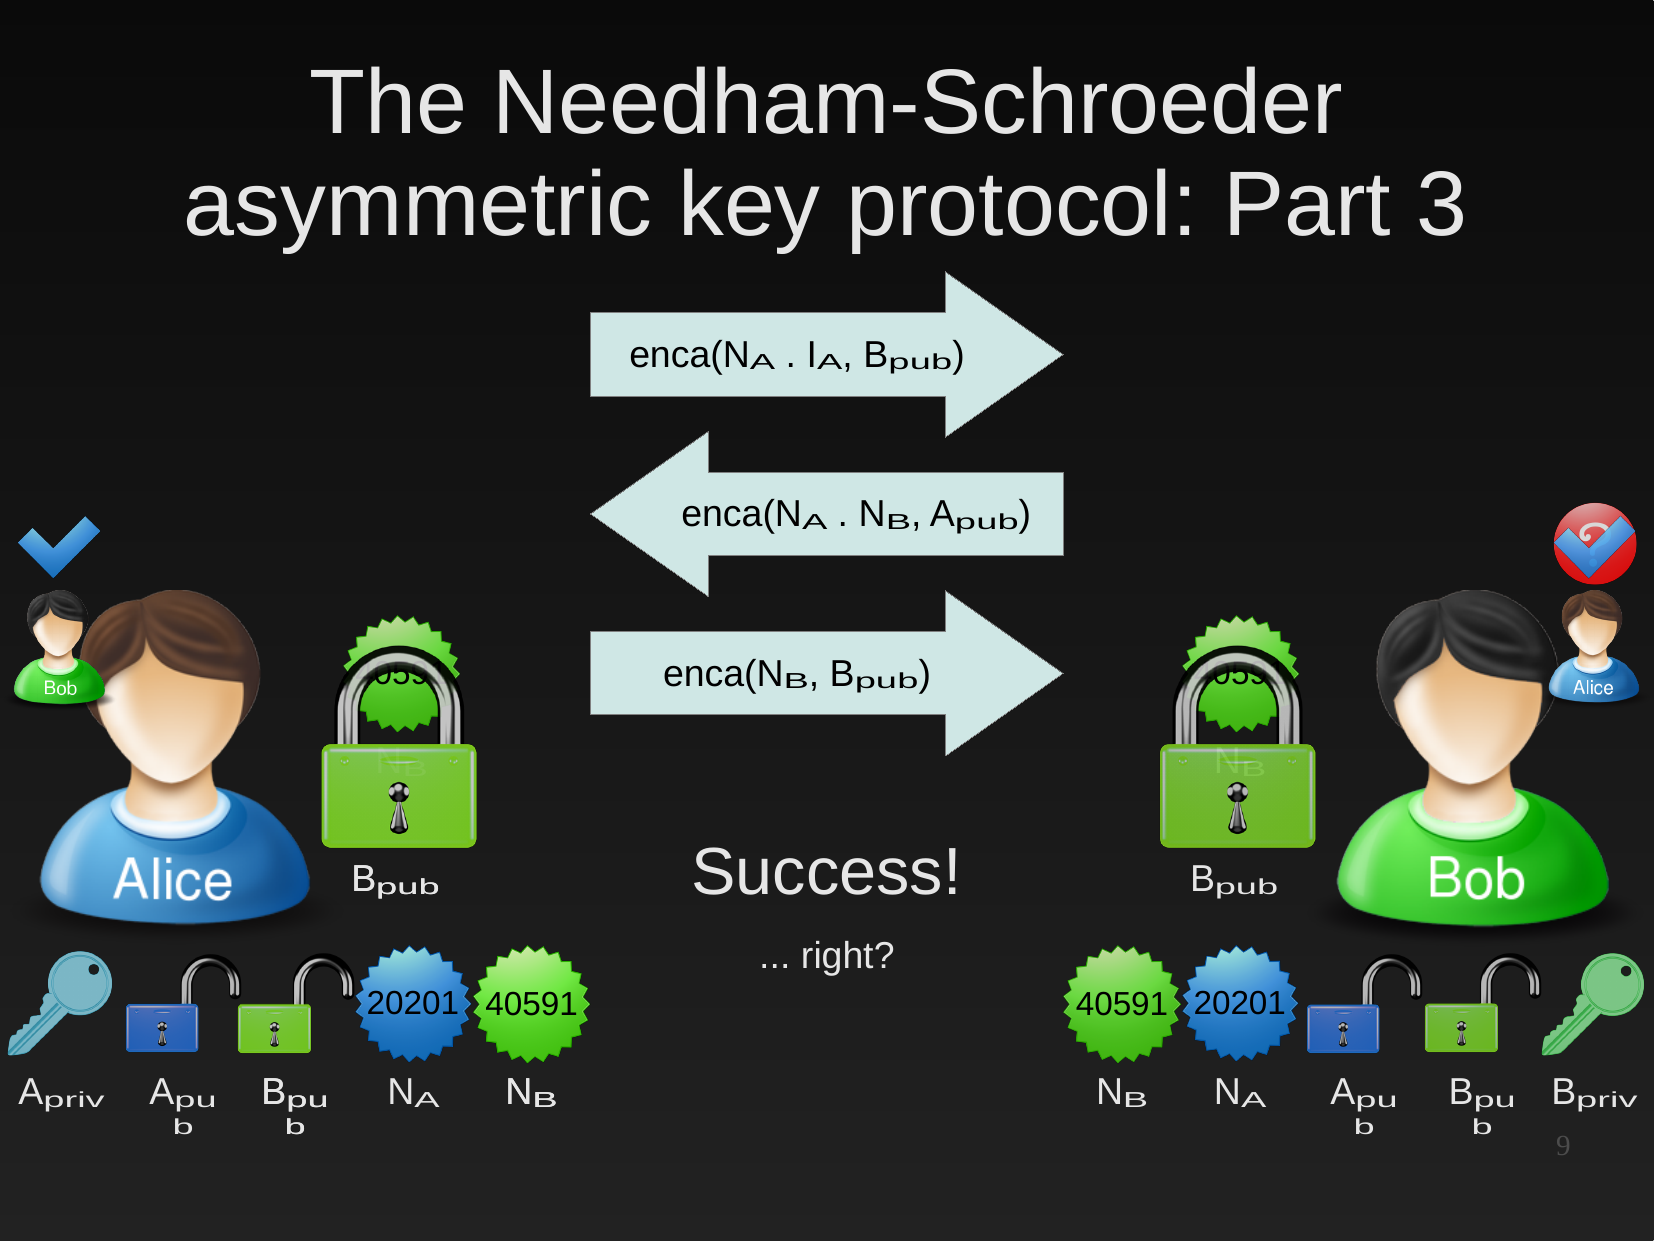

# The Needham-Schroeder asymmetric key protocol: Part 3
enca(NA . IA, Bpub)
enca(NA . NB, Apub)
enca(NB, Bpub)
40591
NB
40591
NB
Bpub
Bpub
Bpub
Success!
... right?
40591
NB
20201
NA
20201
NA
40591
NB
Bpub
Bpub
40591
NB
Bpub
Apub
Apub
Apriv
Bpriv
9